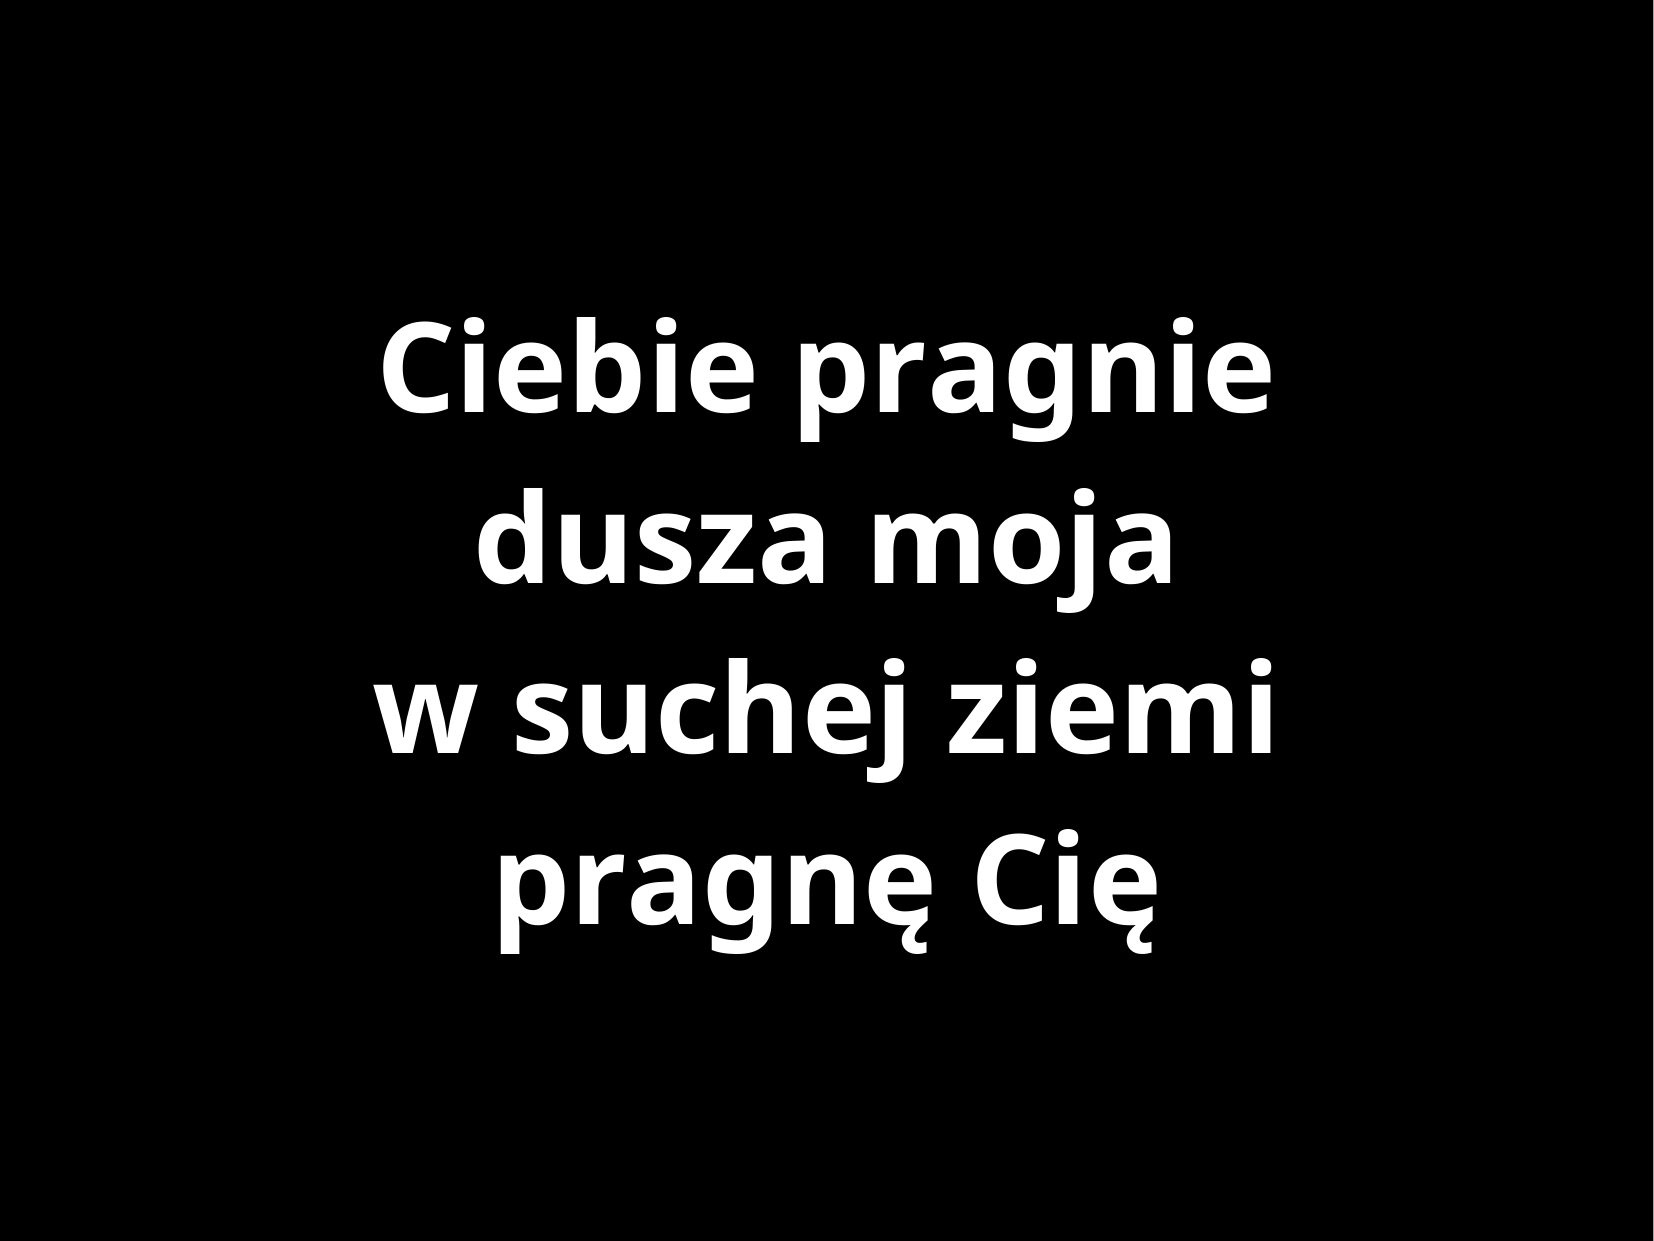

# Ciebie pragnie dusza moja w suchej ziemi pragnę Cię